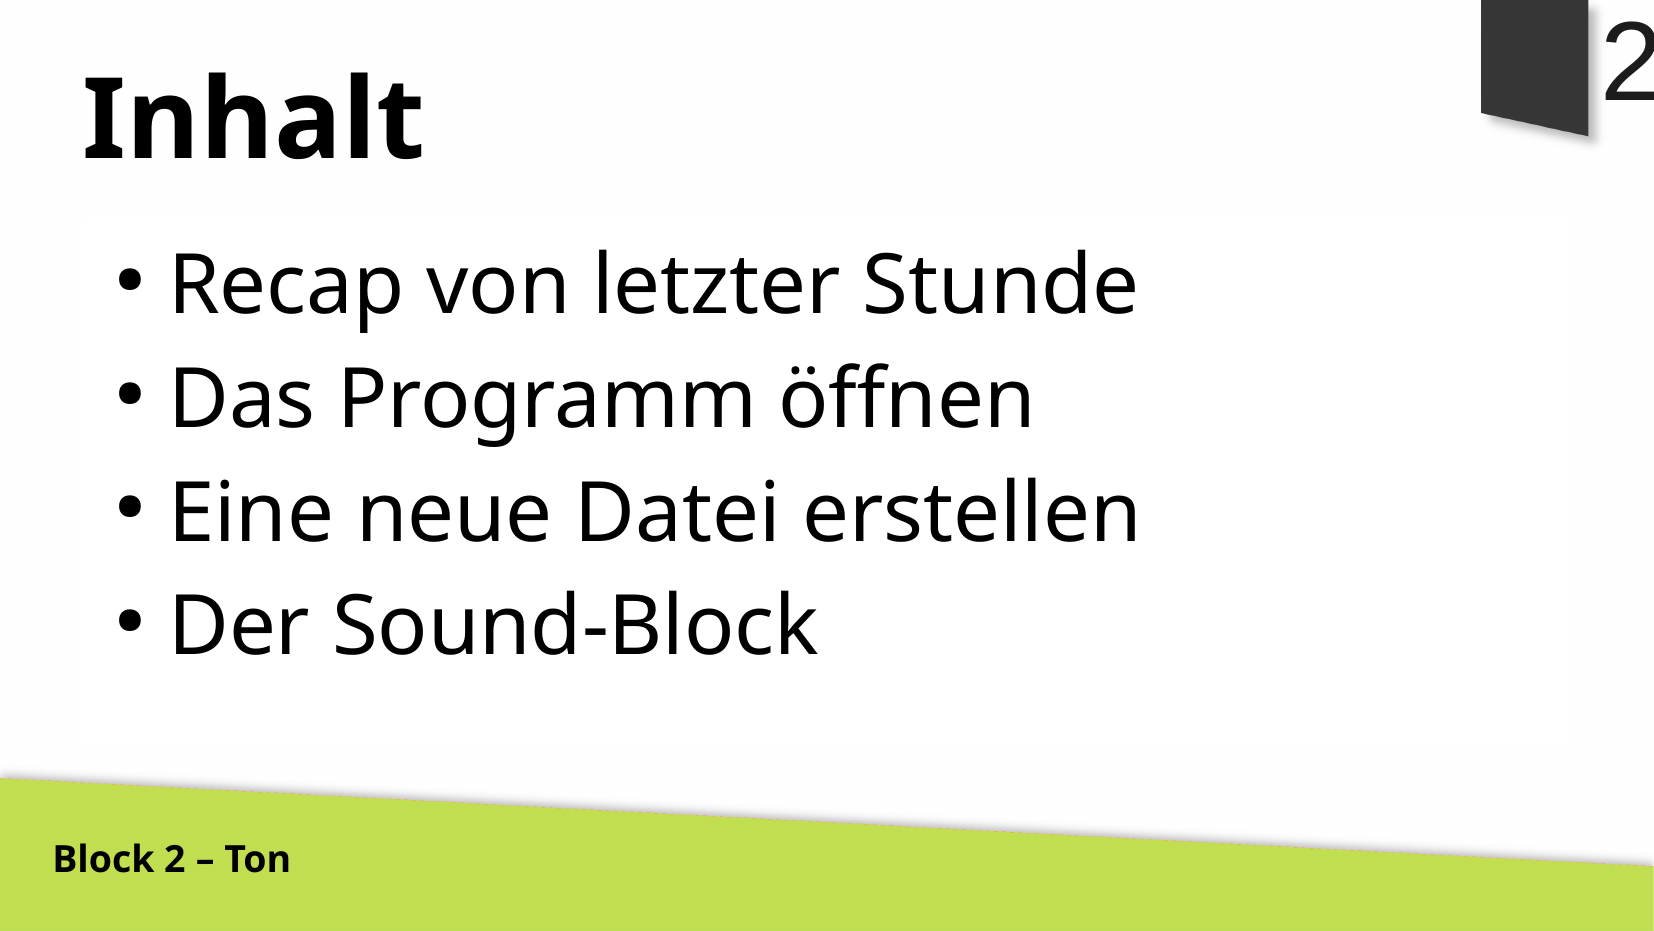

# Inhalt
Recap von letzter Stunde
Das Programm öffnen
Eine neue Datei erstellen
Der Sound-Block
Block 2 – Ton